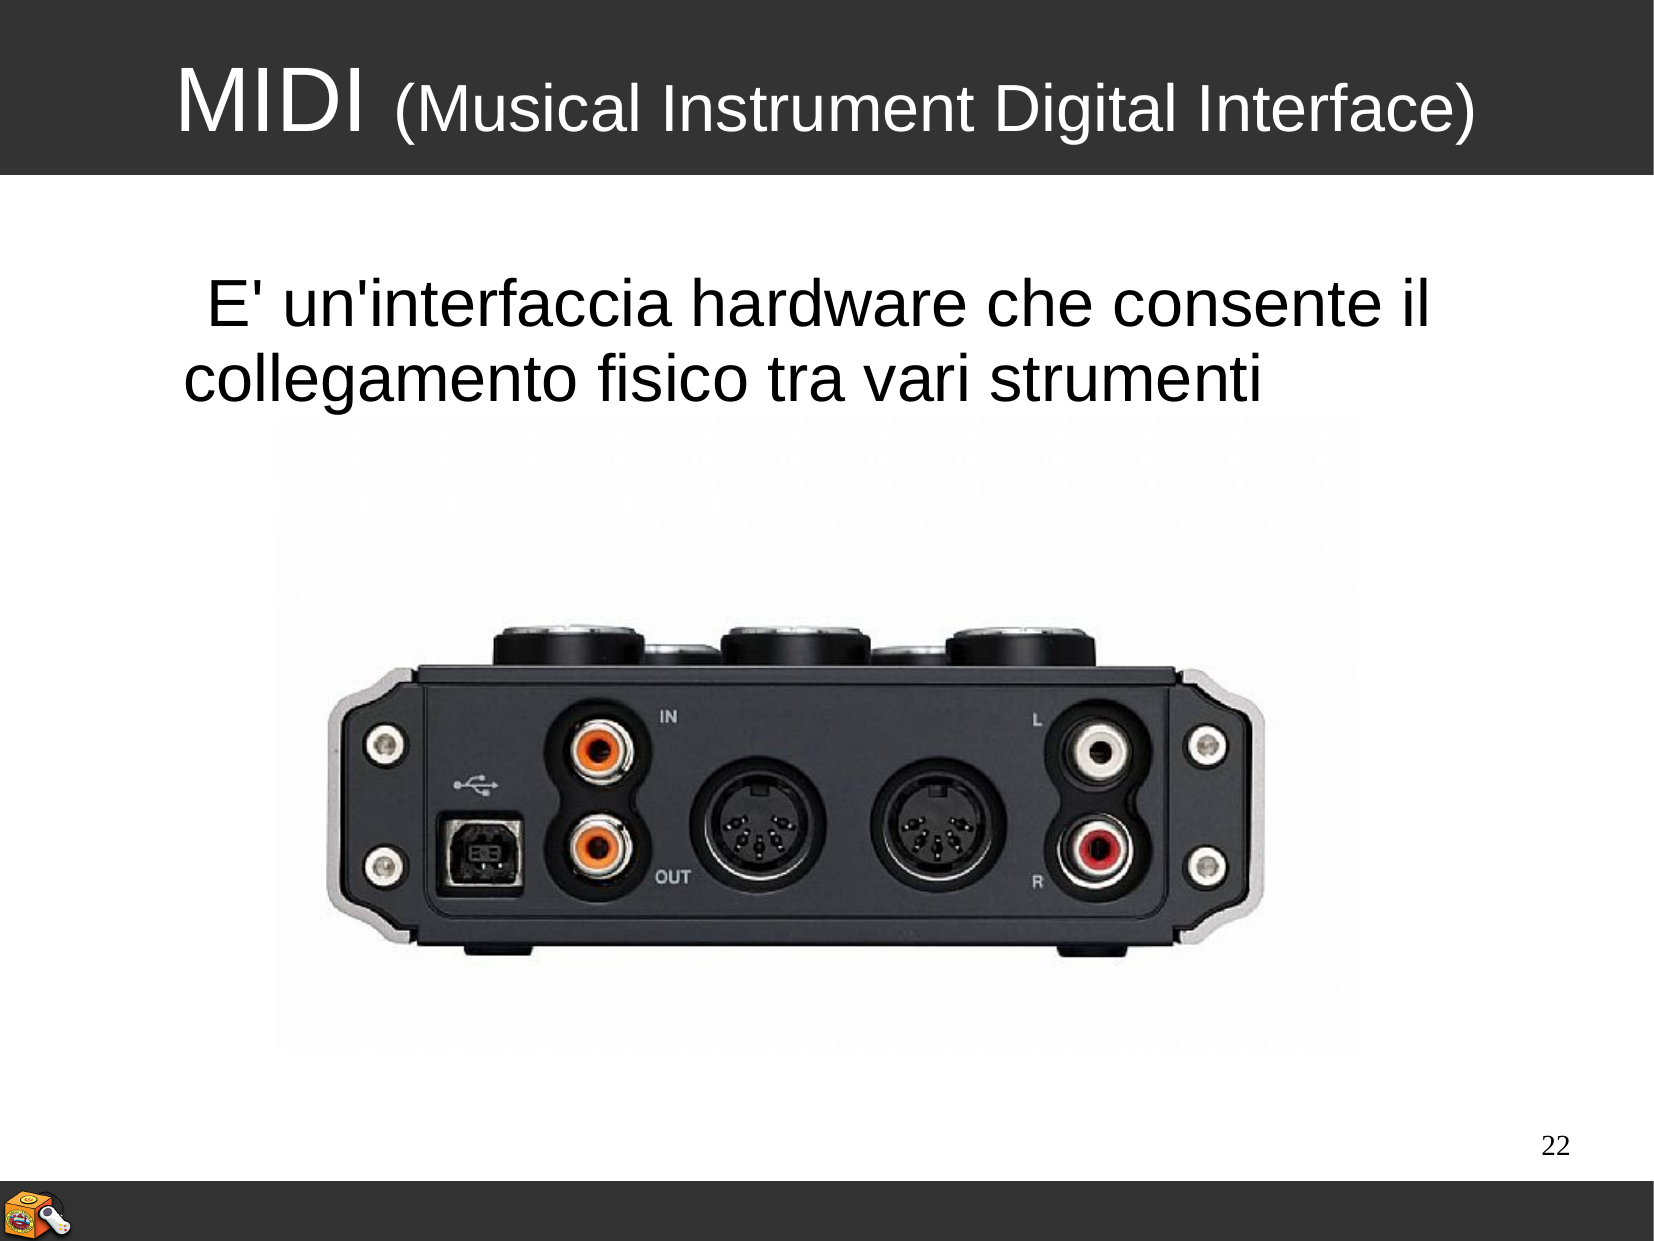

# MIDI (Musical Instrument Digital Interface)
E' un'interfaccia hardware che consente il collegamento fisico tra vari strumenti
22